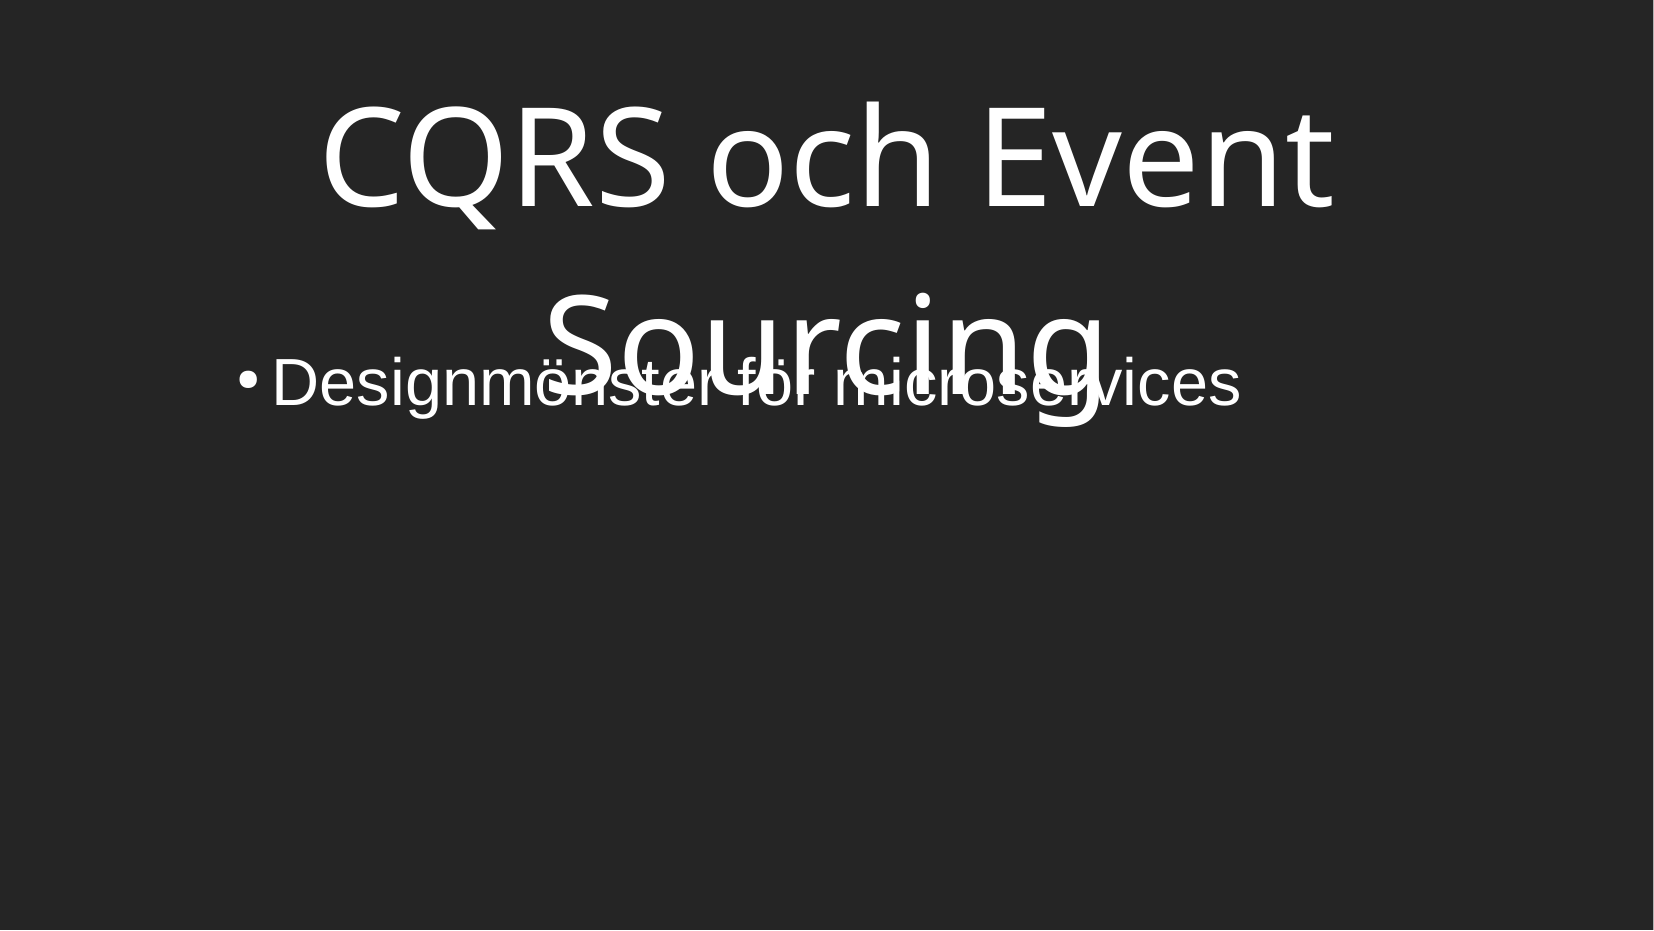

# CQRS och Event Sourcing
Designmönster för microservices